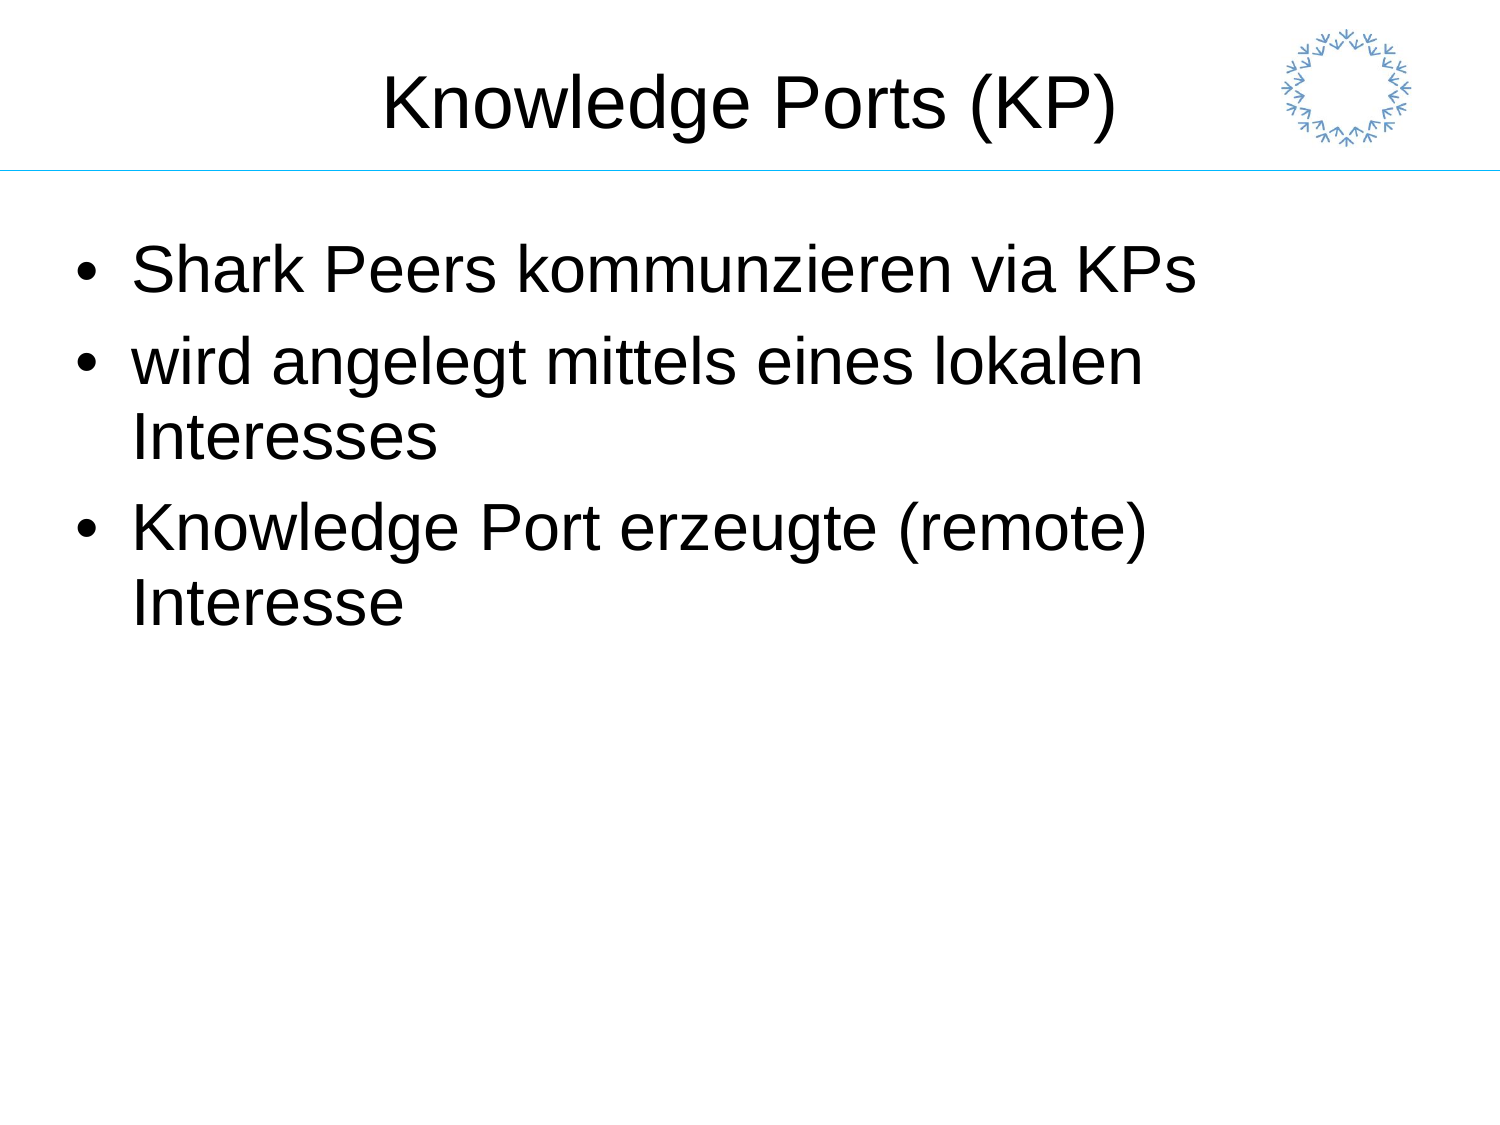

# Knowledge Ports (KP)
Shark Peers kommunzieren via KPs
wird angelegt mittels eines lokalen Interesses
Knowledge Port erzeugte (remote) Interesse